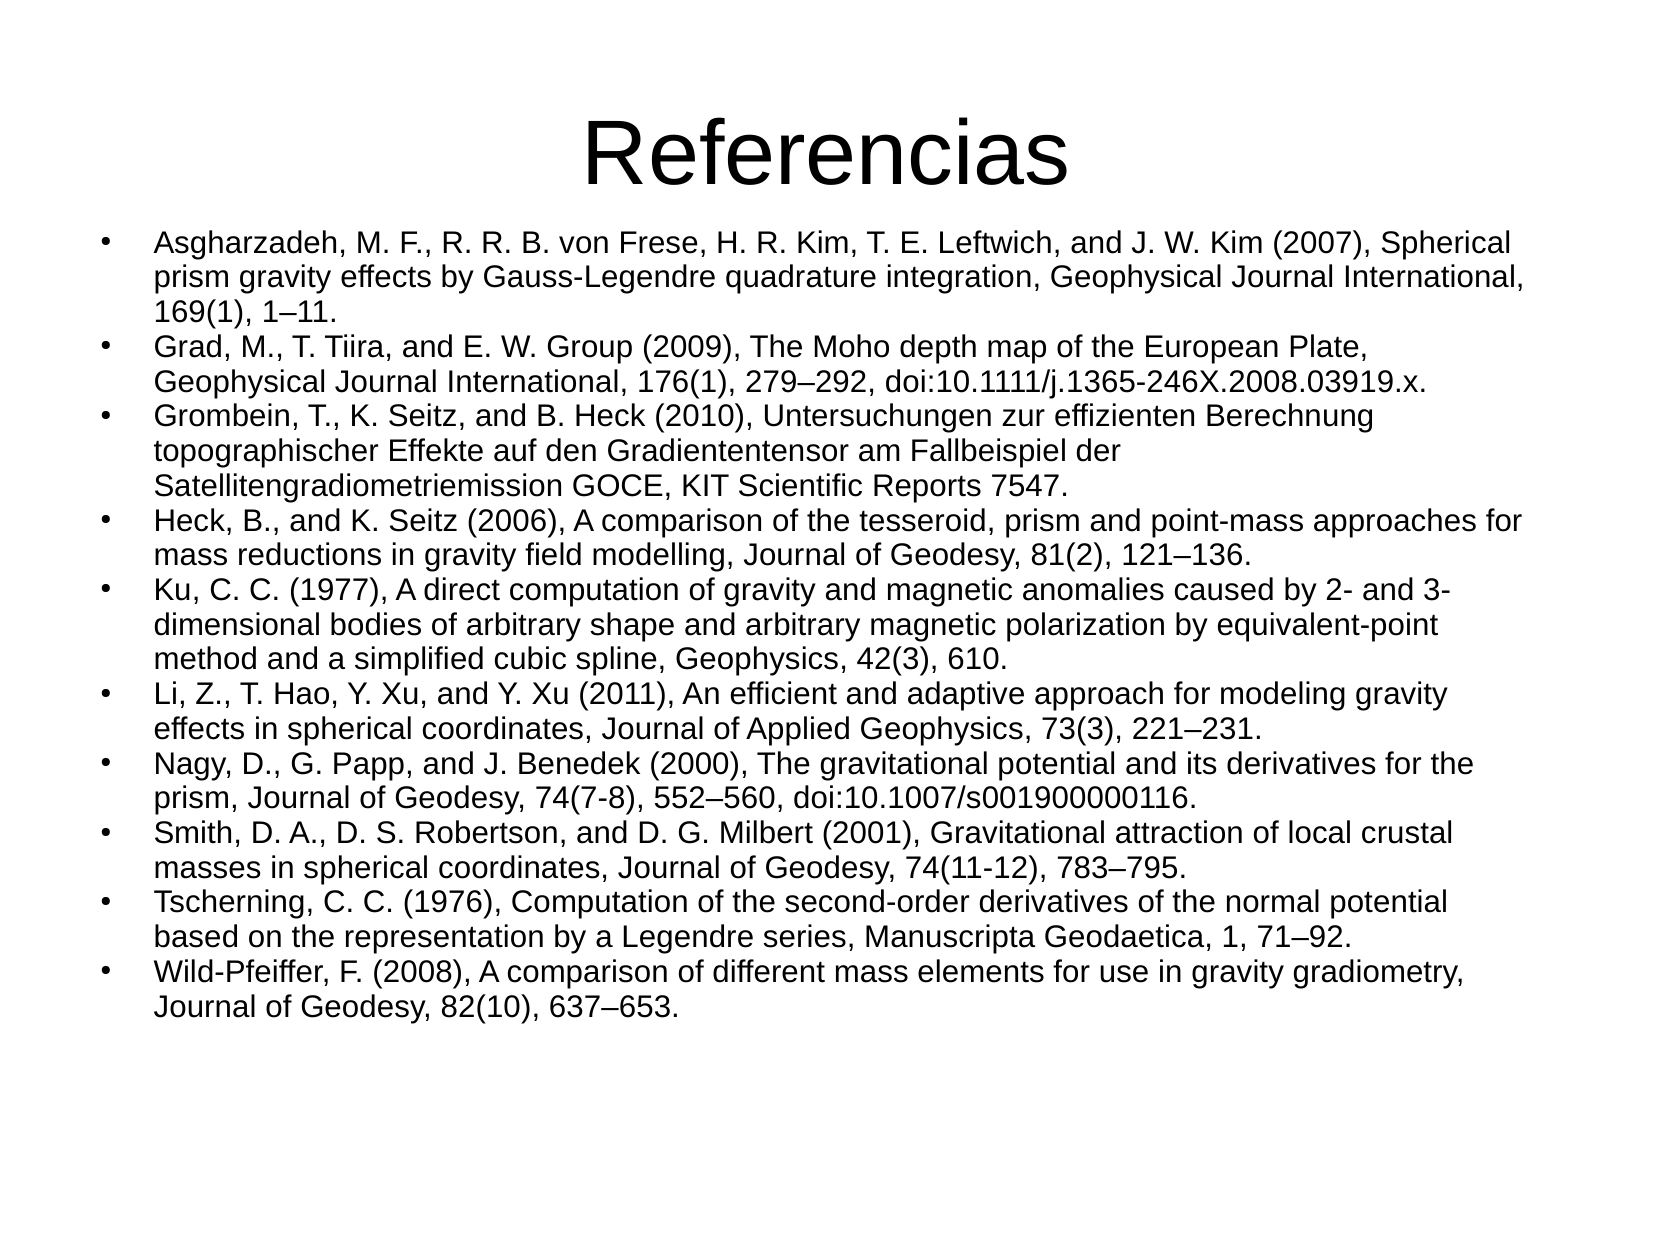

# Referencias
Asgharzadeh, M. F., R. R. B. von Frese, H. R. Kim, T. E. Leftwich, and J. W. Kim (2007), Spherical prism gravity effects by Gauss-Legendre quadrature integration, Geophysical Journal International, 169(1), 1–11.
Grad, M., T. Tiira, and E. W. Group (2009), The Moho depth map of the European Plate, Geophysical Journal International, 176(1), 279–292, doi:10.1111/j.1365-246X.2008.03919.x.
Grombein, T., K. Seitz, and B. Heck (2010), Untersuchungen zur effizienten Berechnung topographischer Effekte auf den Gradiententensor am Fallbeispiel der Satellitengradiometriemission GOCE, KIT Scientific Reports 7547.
Heck, B., and K. Seitz (2006), A comparison of the tesseroid, prism and point-mass approaches for mass reductions in gravity field modelling, Journal of Geodesy, 81(2), 121–136.
Ku, C. C. (1977), A direct computation of gravity and magnetic anomalies caused by 2- and 3-dimensional bodies of arbitrary shape and arbitrary magnetic polarization by equivalent-point method and a simplified cubic spline, Geophysics, 42(3), 610.
Li, Z., T. Hao, Y. Xu, and Y. Xu (2011), An efficient and adaptive approach for modeling gravity effects in spherical coordinates, Journal of Applied Geophysics, 73(3), 221–231.
Nagy, D., G. Papp, and J. Benedek (2000), The gravitational potential and its derivatives for the prism, Journal of Geodesy, 74(7-8), 552–560, doi:10.1007/s001900000116.
Smith, D. A., D. S. Robertson, and D. G. Milbert (2001), Gravitational attraction of local crustal masses in spherical coordinates, Journal of Geodesy, 74(11-12), 783–795.
Tscherning, C. C. (1976), Computation of the second-order derivatives of the normal potential based on the representation by a Legendre series, Manuscripta Geodaetica, 1, 71–92.
Wild-Pfeiffer, F. (2008), A comparison of different mass elements for use in gravity gradiometry, Journal of Geodesy, 82(10), 637–653.